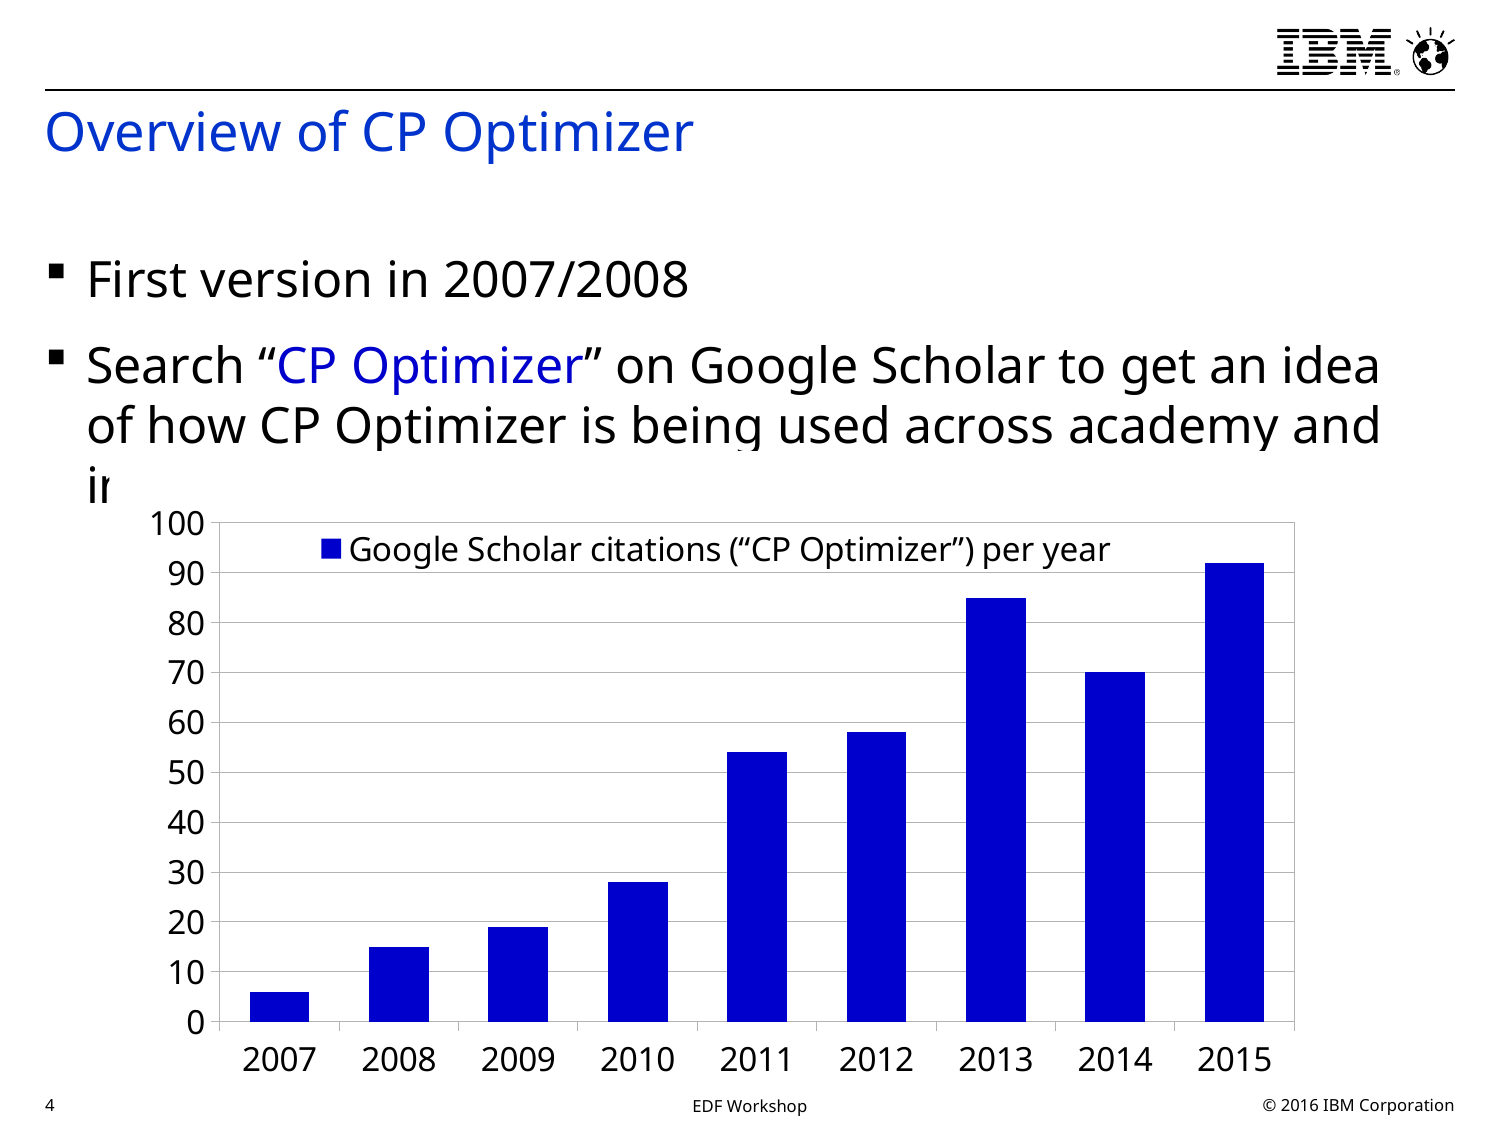

# Overview of CP Optimizer
First version in 2007/2008
Search “CP Optimizer” on Google Scholar to get an idea of how CP Optimizer is being used across academy and industry
### Chart
| Category | Google Scholar citations (“CP Optimizer”) per year |
|---|---|
| 2007 | 6.0 |
| 2008 | 15.0 |
| 2009 | 19.0 |
| 2010 | 28.0 |
| 2011 | 54.0 |
| 2012 | 58.0 |
| 2013 | 85.0 |
| 2014 | 70.0 |
| 2015 | 92.0 |4